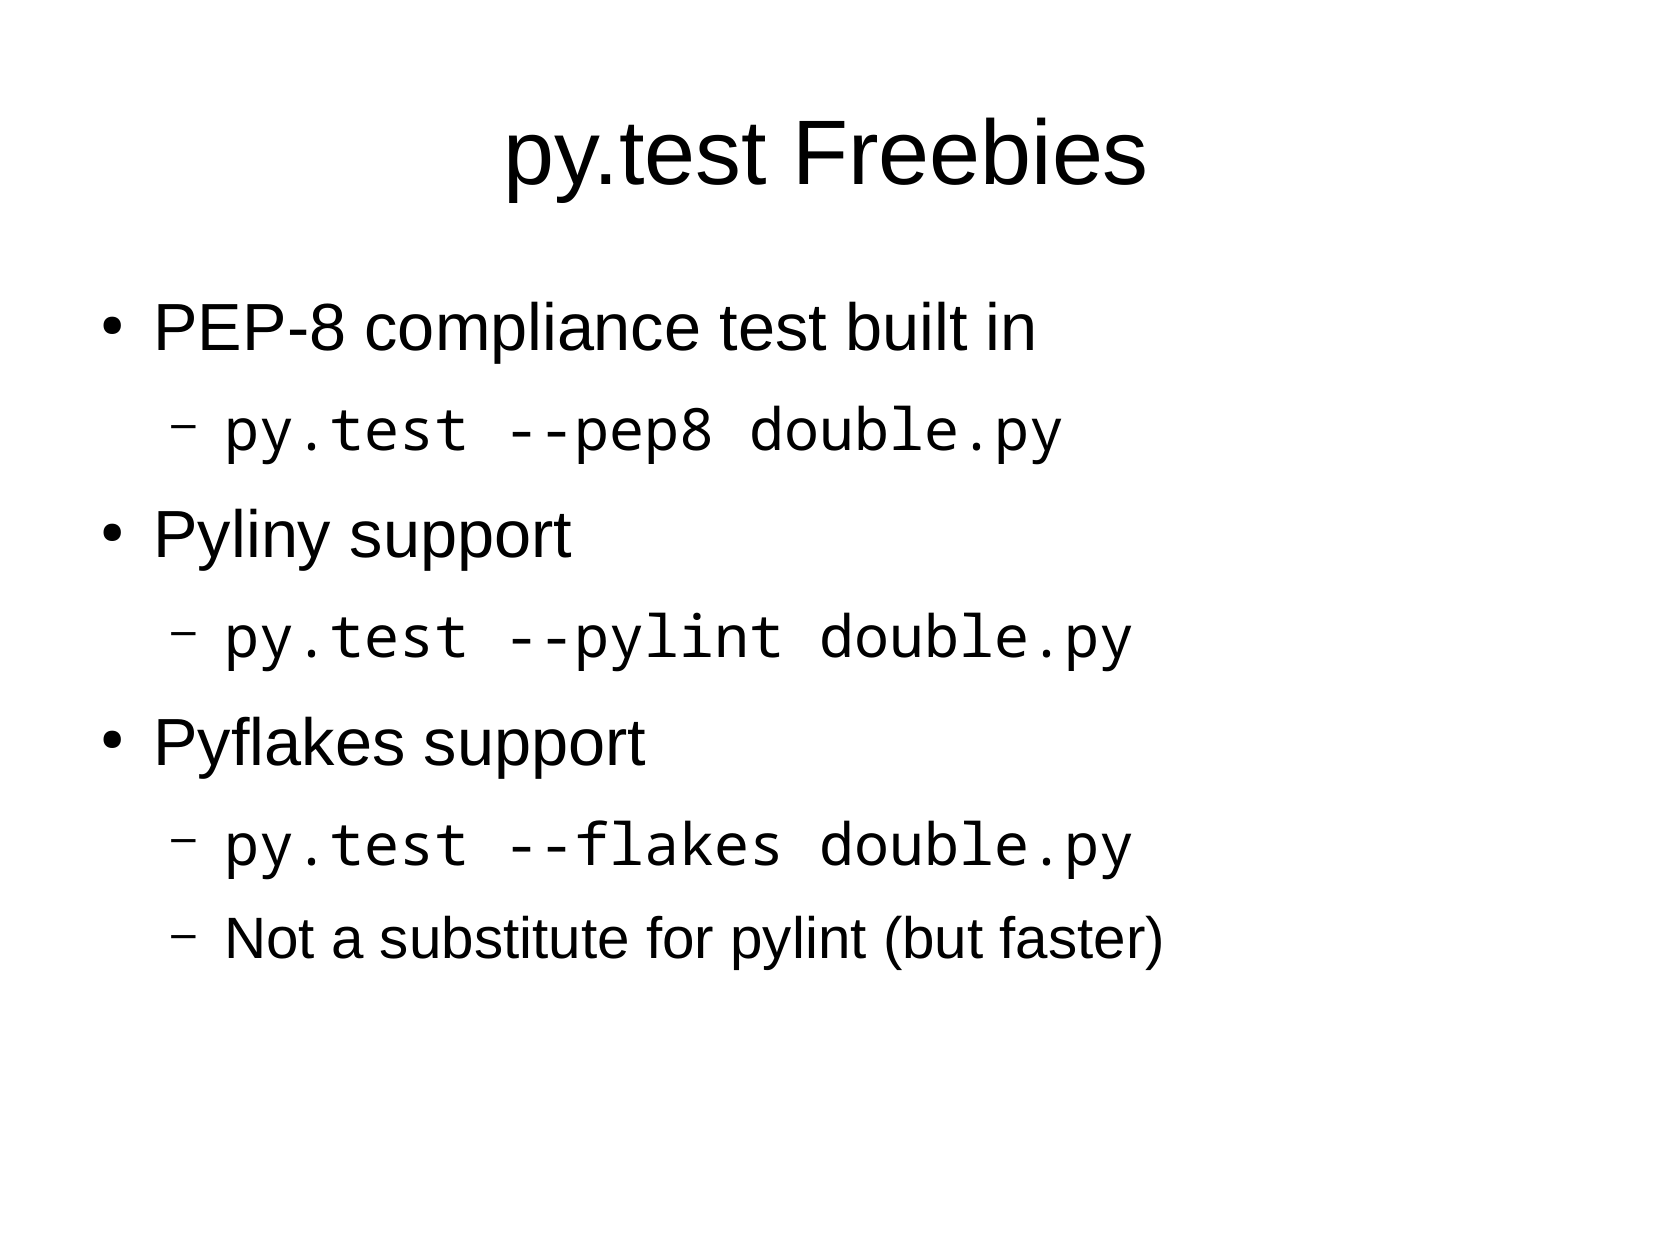

# py.test Freebies
PEP-8 compliance test built in
py.test --pep8 double.py
Pyliny support
py.test --pylint double.py
Pyflakes support
py.test --flakes double.py
Not a substitute for pylint (but faster)